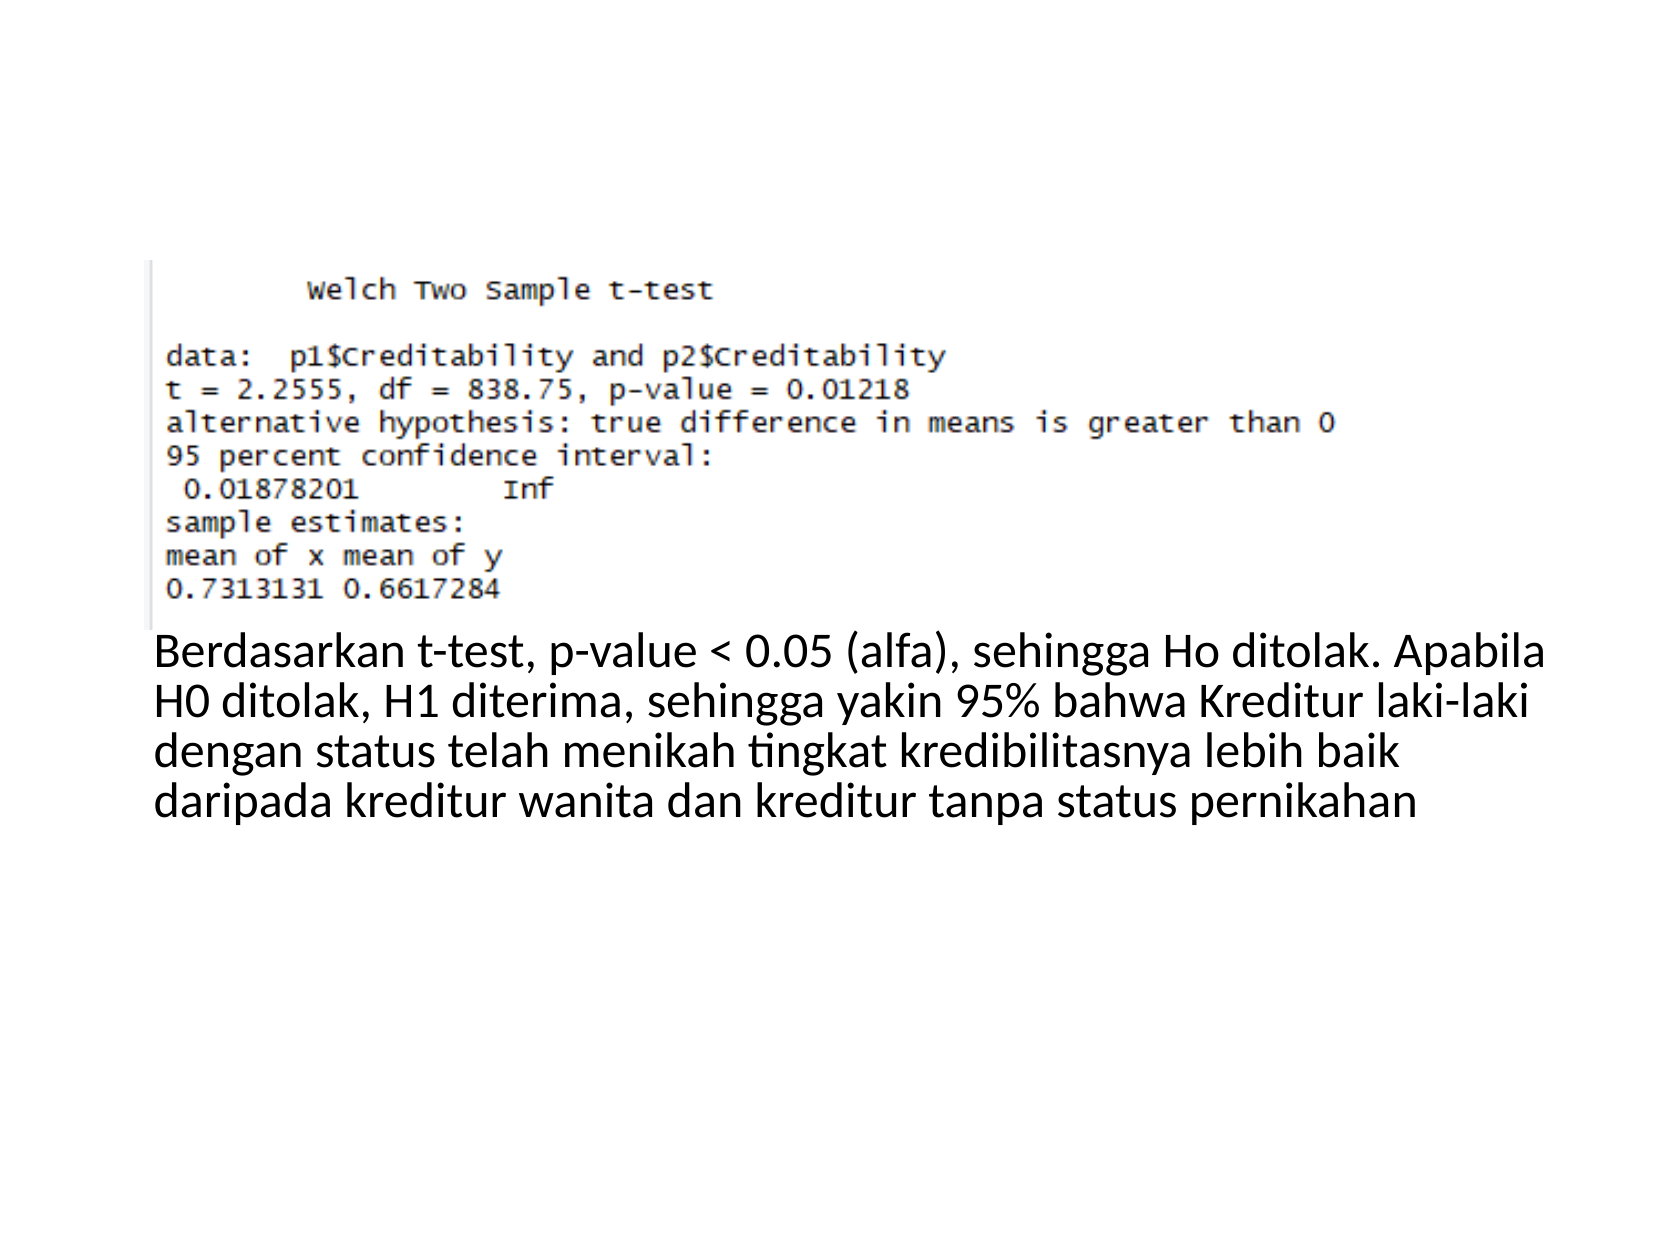

#
Berdasarkan t-test, p-value < 0.05 (alfa), sehingga Ho ditolak. Apabila H0 ditolak, H1 diterima, sehingga yakin 95% bahwa Kreditur laki-laki dengan status telah menikah tingkat kredibilitasnya lebih baik daripada kreditur wanita dan kreditur tanpa status pernikahan